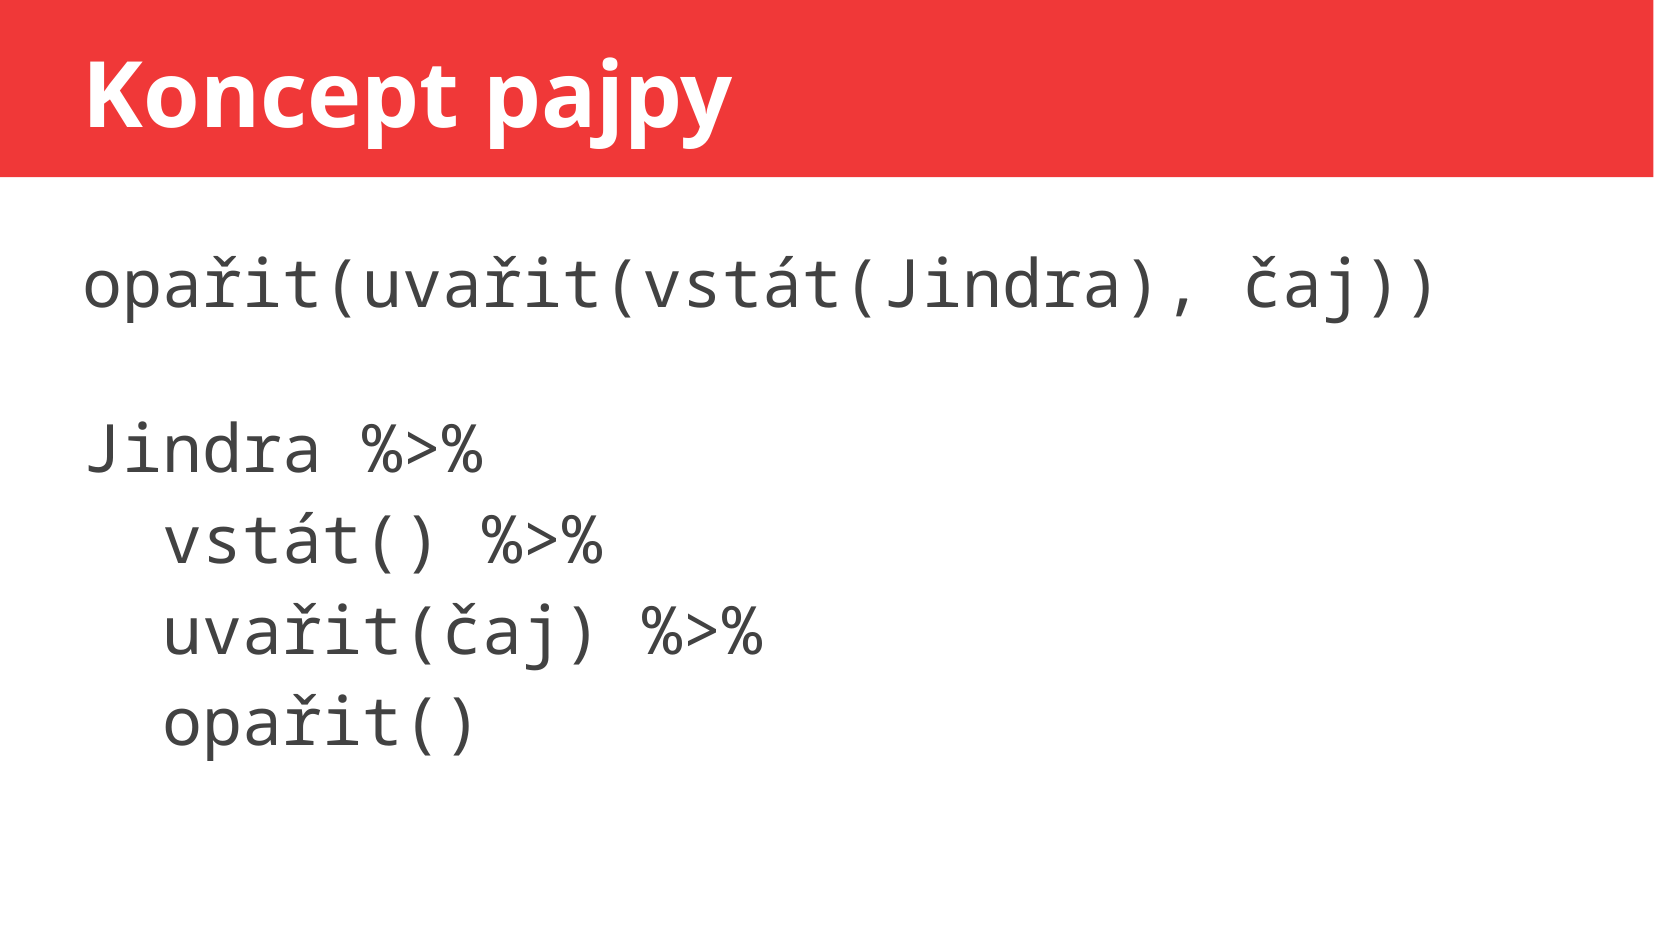

# Koncept pajpy
opařit(uvařit(vstát(Jindra), čaj))
Jindra %>%
 vstát() %>%
 uvařit(čaj) %>%
 opařit()